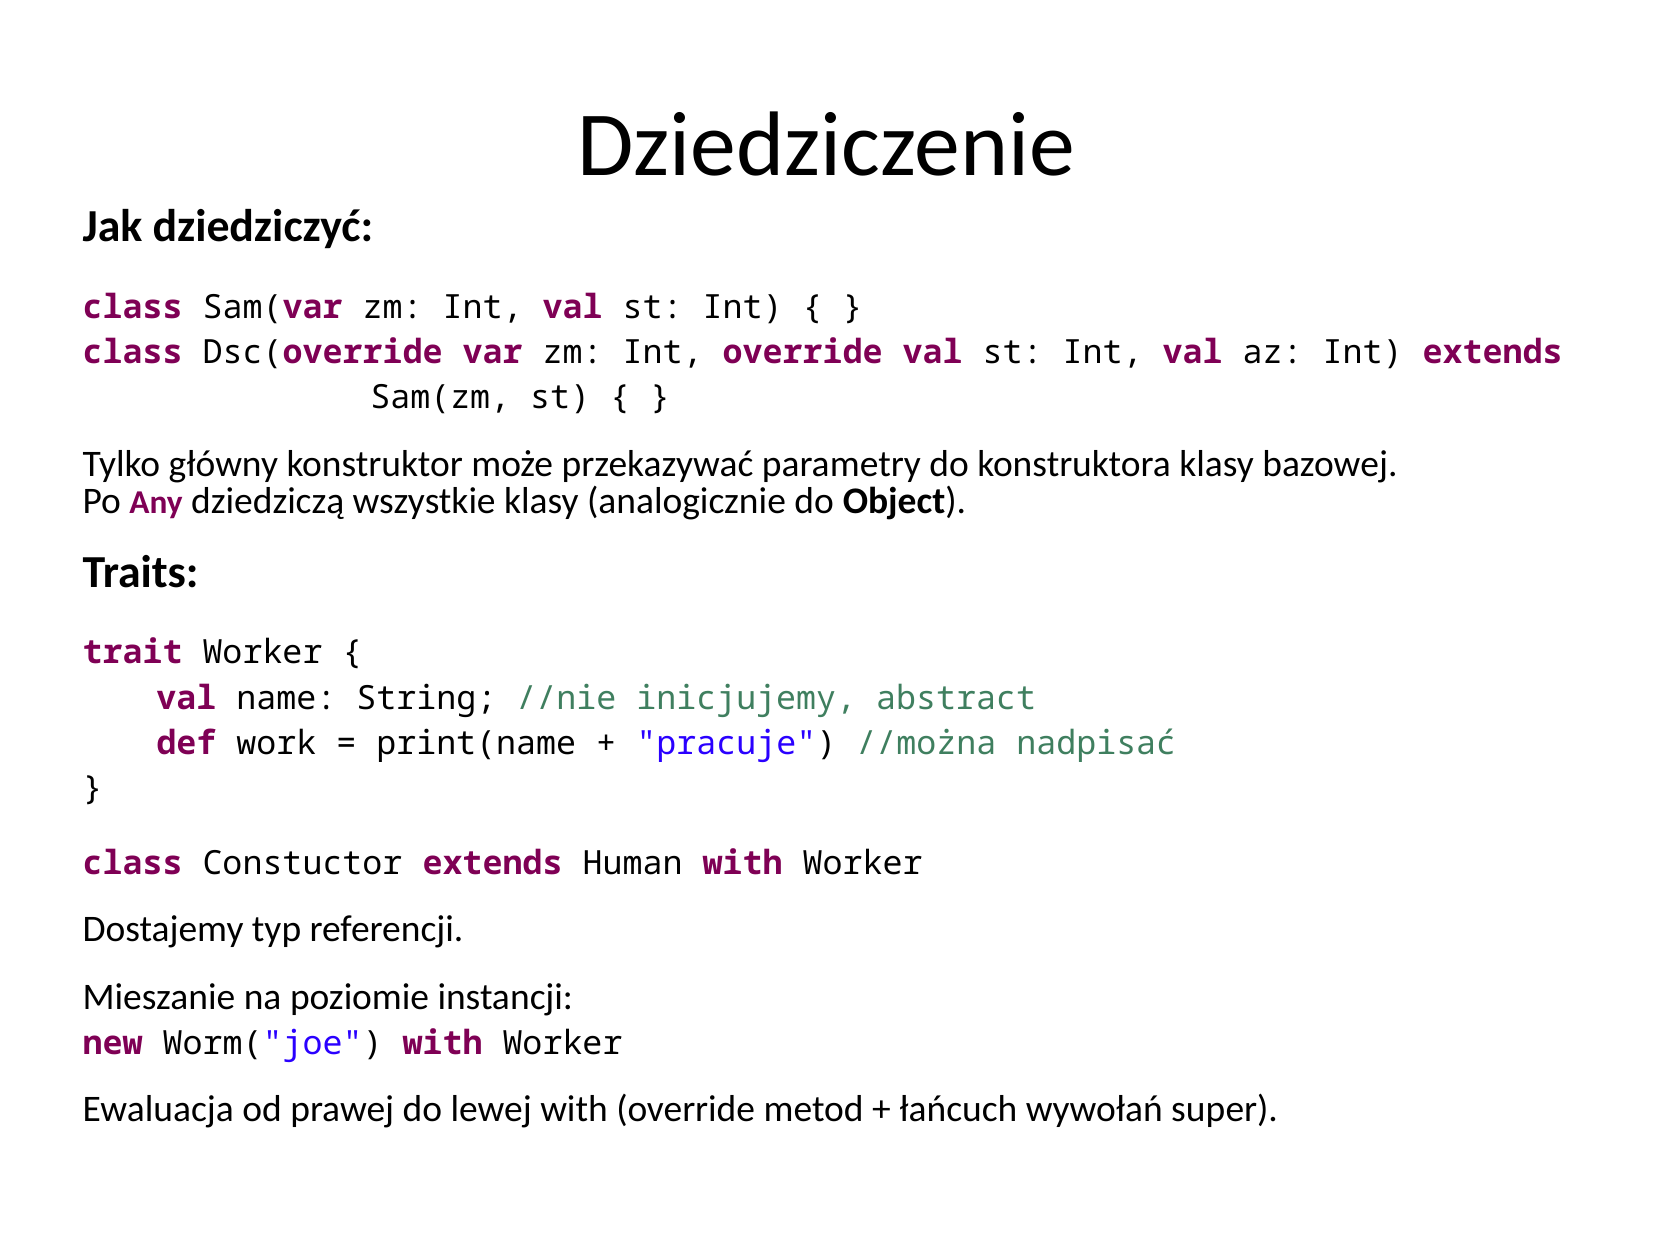

# Dziedziczenie
Jak dziedziczyć:
class Sam(var zm: Int, val st: Int) { }
class Dsc(override var zm: Int, override val st: Int, val az: Int) extends 		 Sam(zm, st) { }
Tylko główny konstruktor może przekazywać parametry do konstruktora klasy bazowej.
Po Any dziedziczą wszystkie klasy (analogicznie do Object).
Traits:
trait Worker {
	val name: String; //nie inicjujemy, abstract
	def work = print(name + "pracuje") //można nadpisać
}
class Constuctor extends Human with Worker
Dostajemy typ referencji.
Mieszanie na poziomie instancji:
new Worm("joe") with Worker
Ewaluacja od prawej do lewej with (override metod + łańcuch wywołań super).